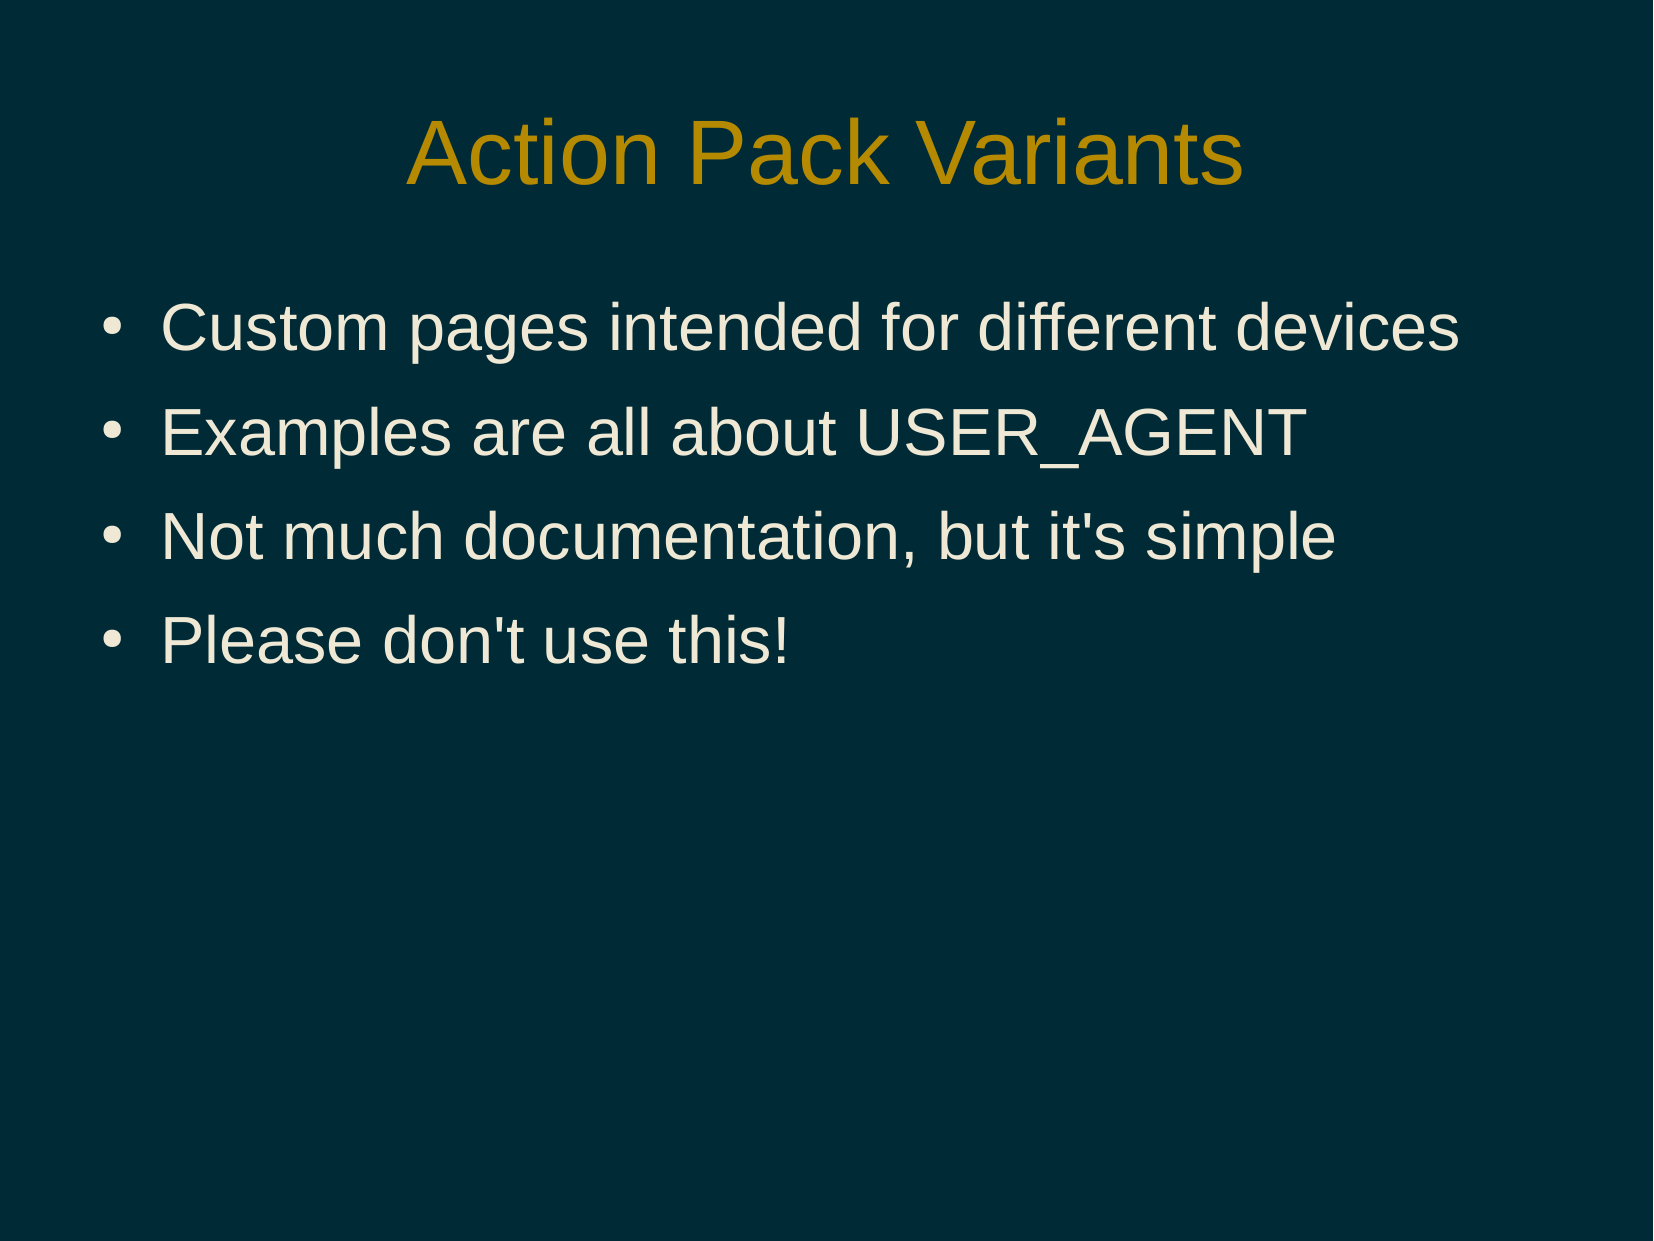

# Action Pack Variants
Custom pages intended for different devices
Examples are all about USER_AGENT
Not much documentation, but it's simple
Please don't use this!